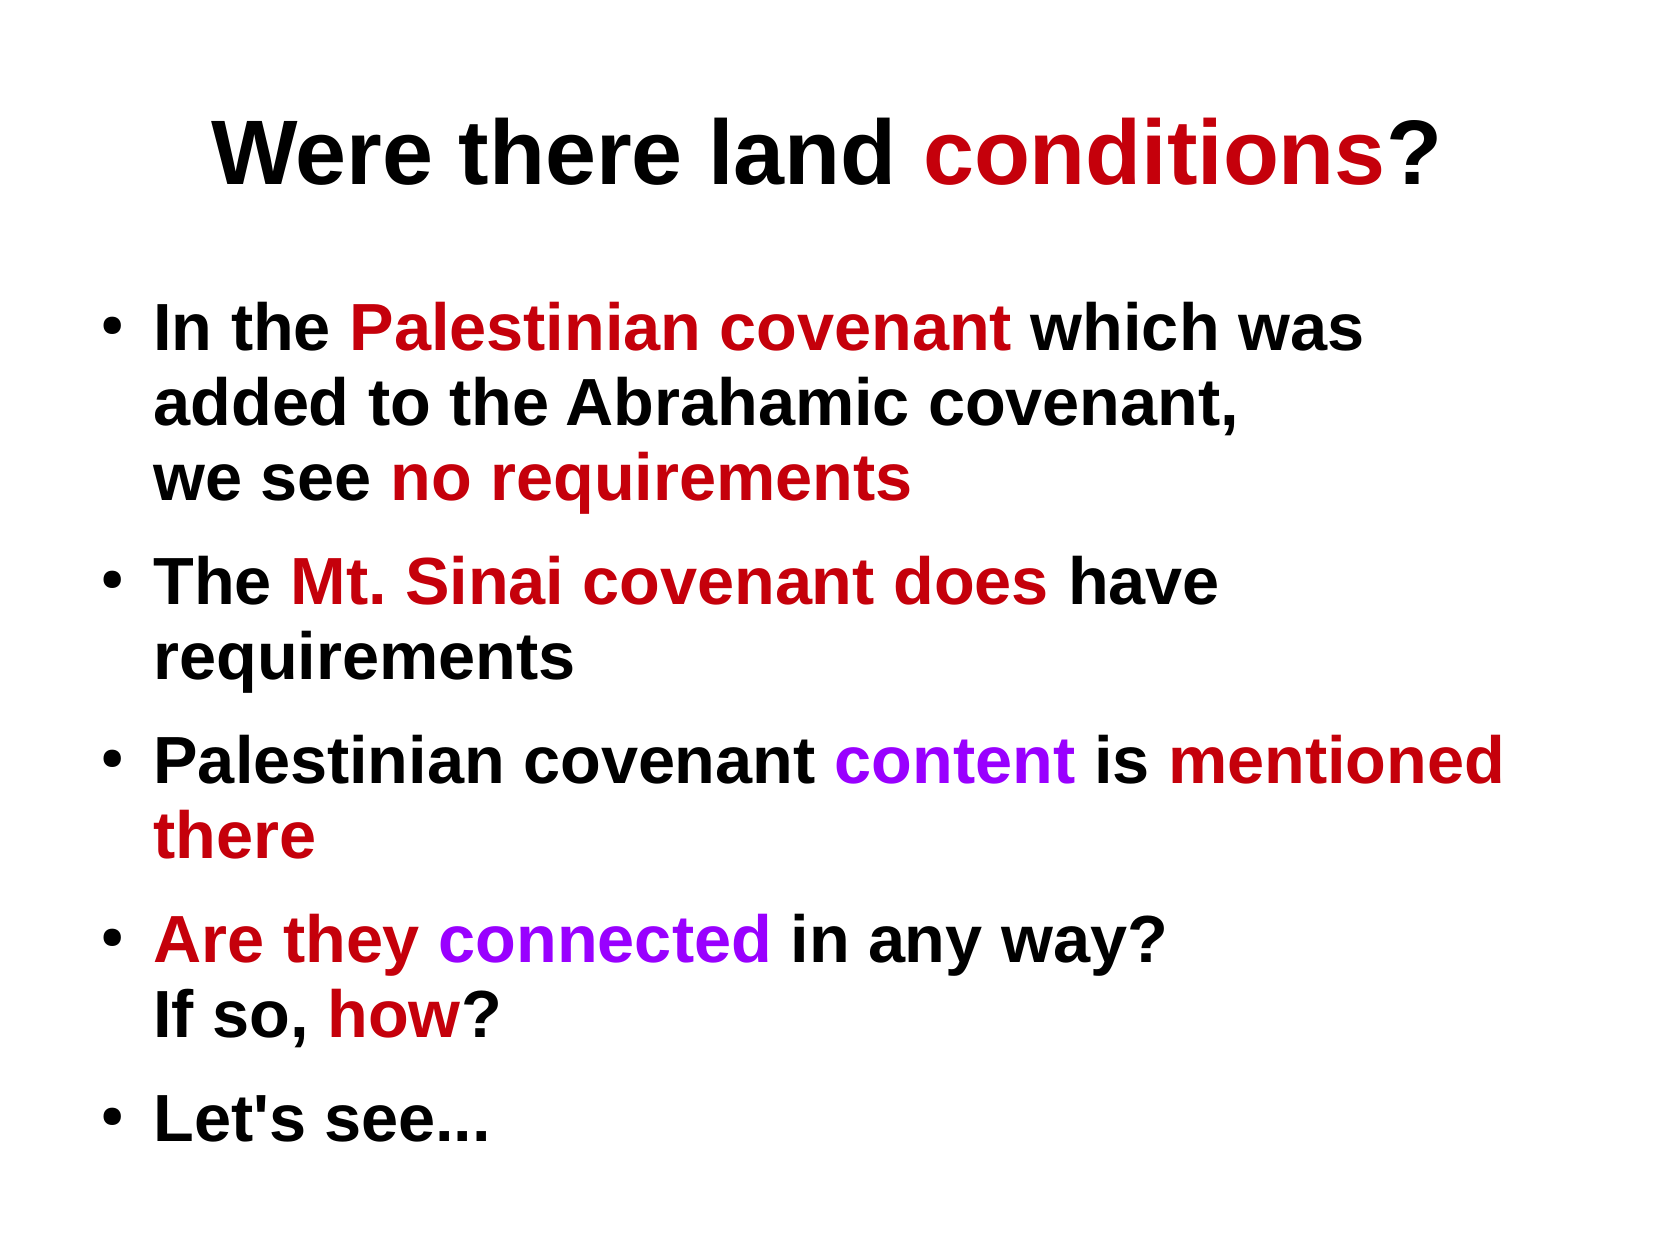

# Were there land conditions?
In the Palestinian covenant which was added to the Abrahamic covenant,
we see no requirements
The Mt. Sinai covenant does have requirements
Palestinian covenant content is mentioned there
Are they connected in any way?
If so, how?
Let's see...